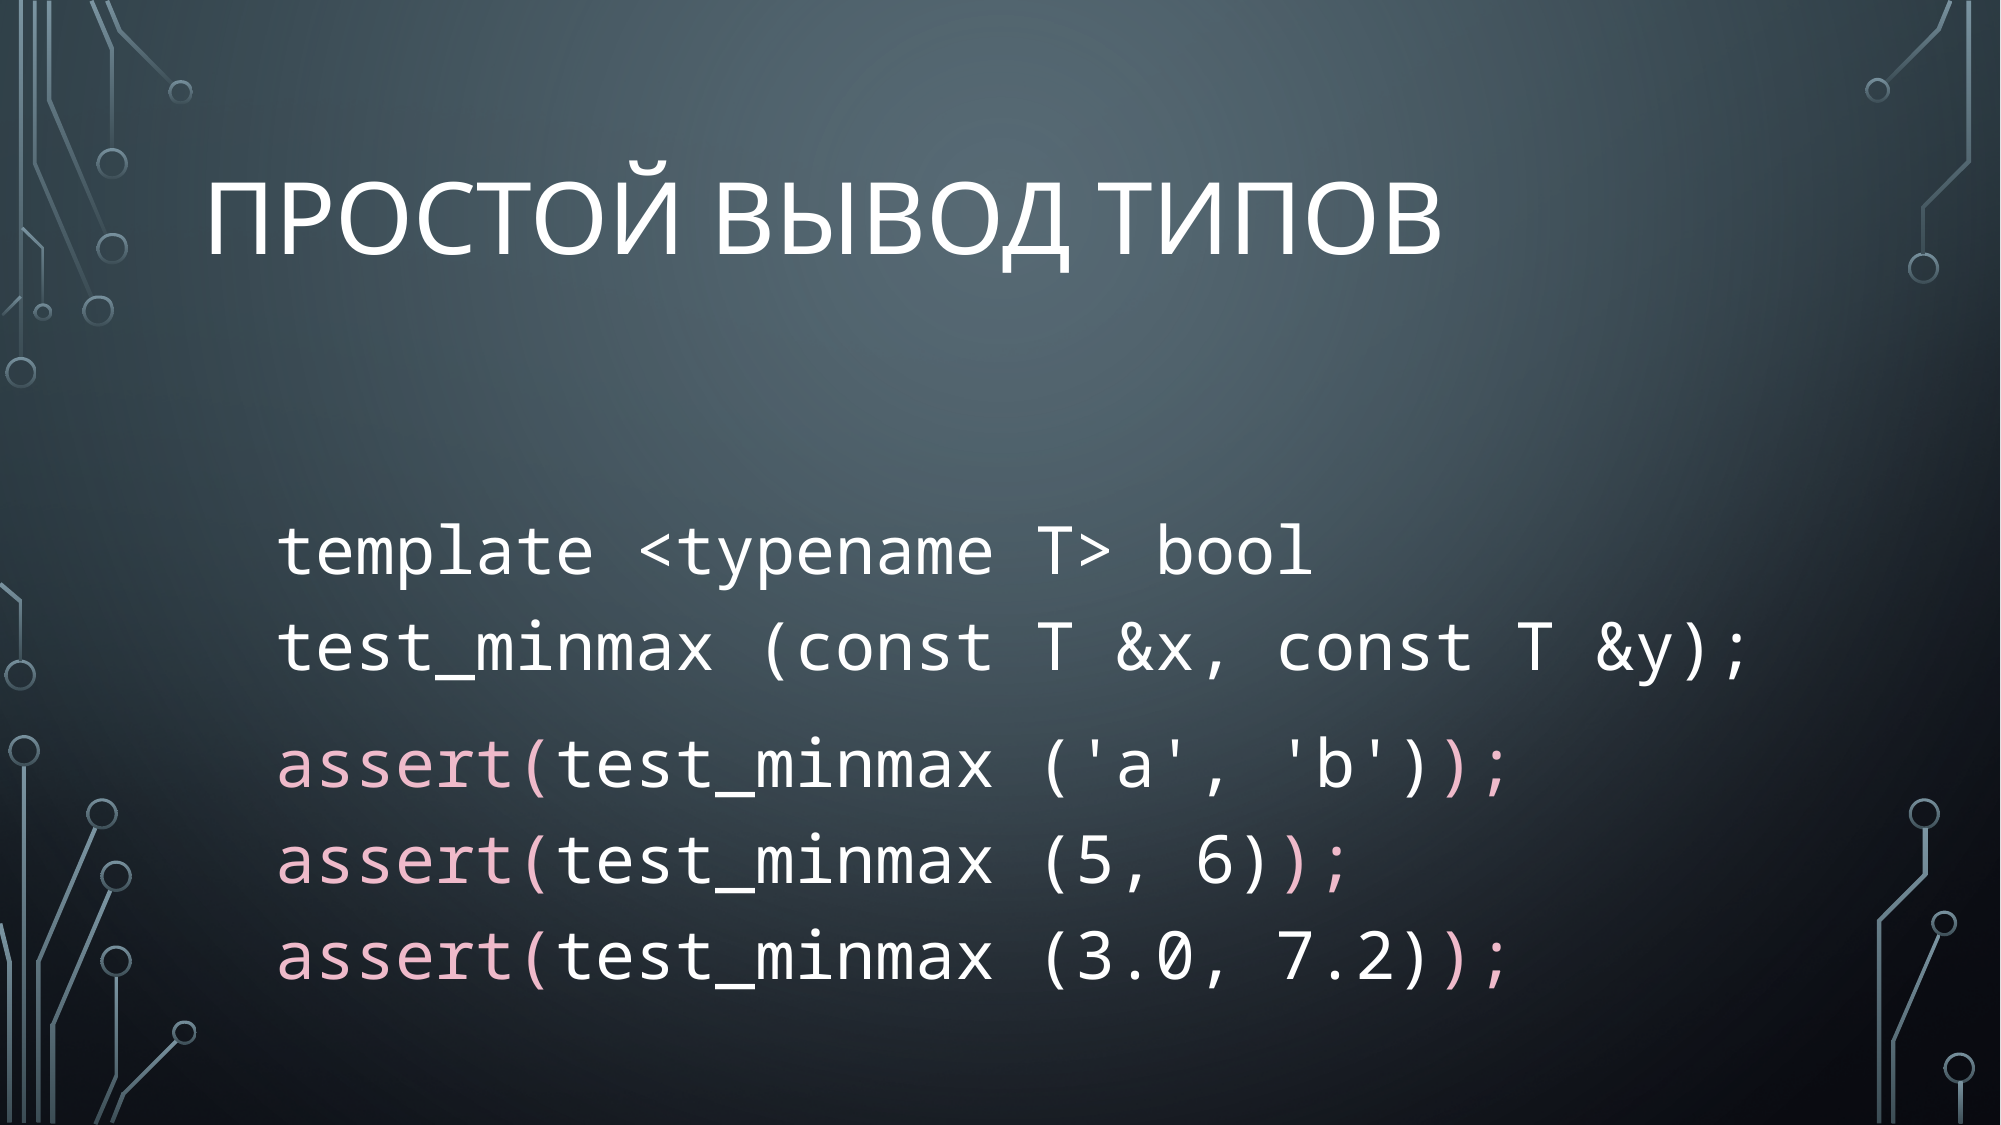

# Простой вывод типов
template <typename T> bool
test_minmax (const T &x, const T &y);
assert(test_minmax ('a', 'b'));
assert(test_minmax (5, 6));
assert(test_minmax (3.0, 7.2));